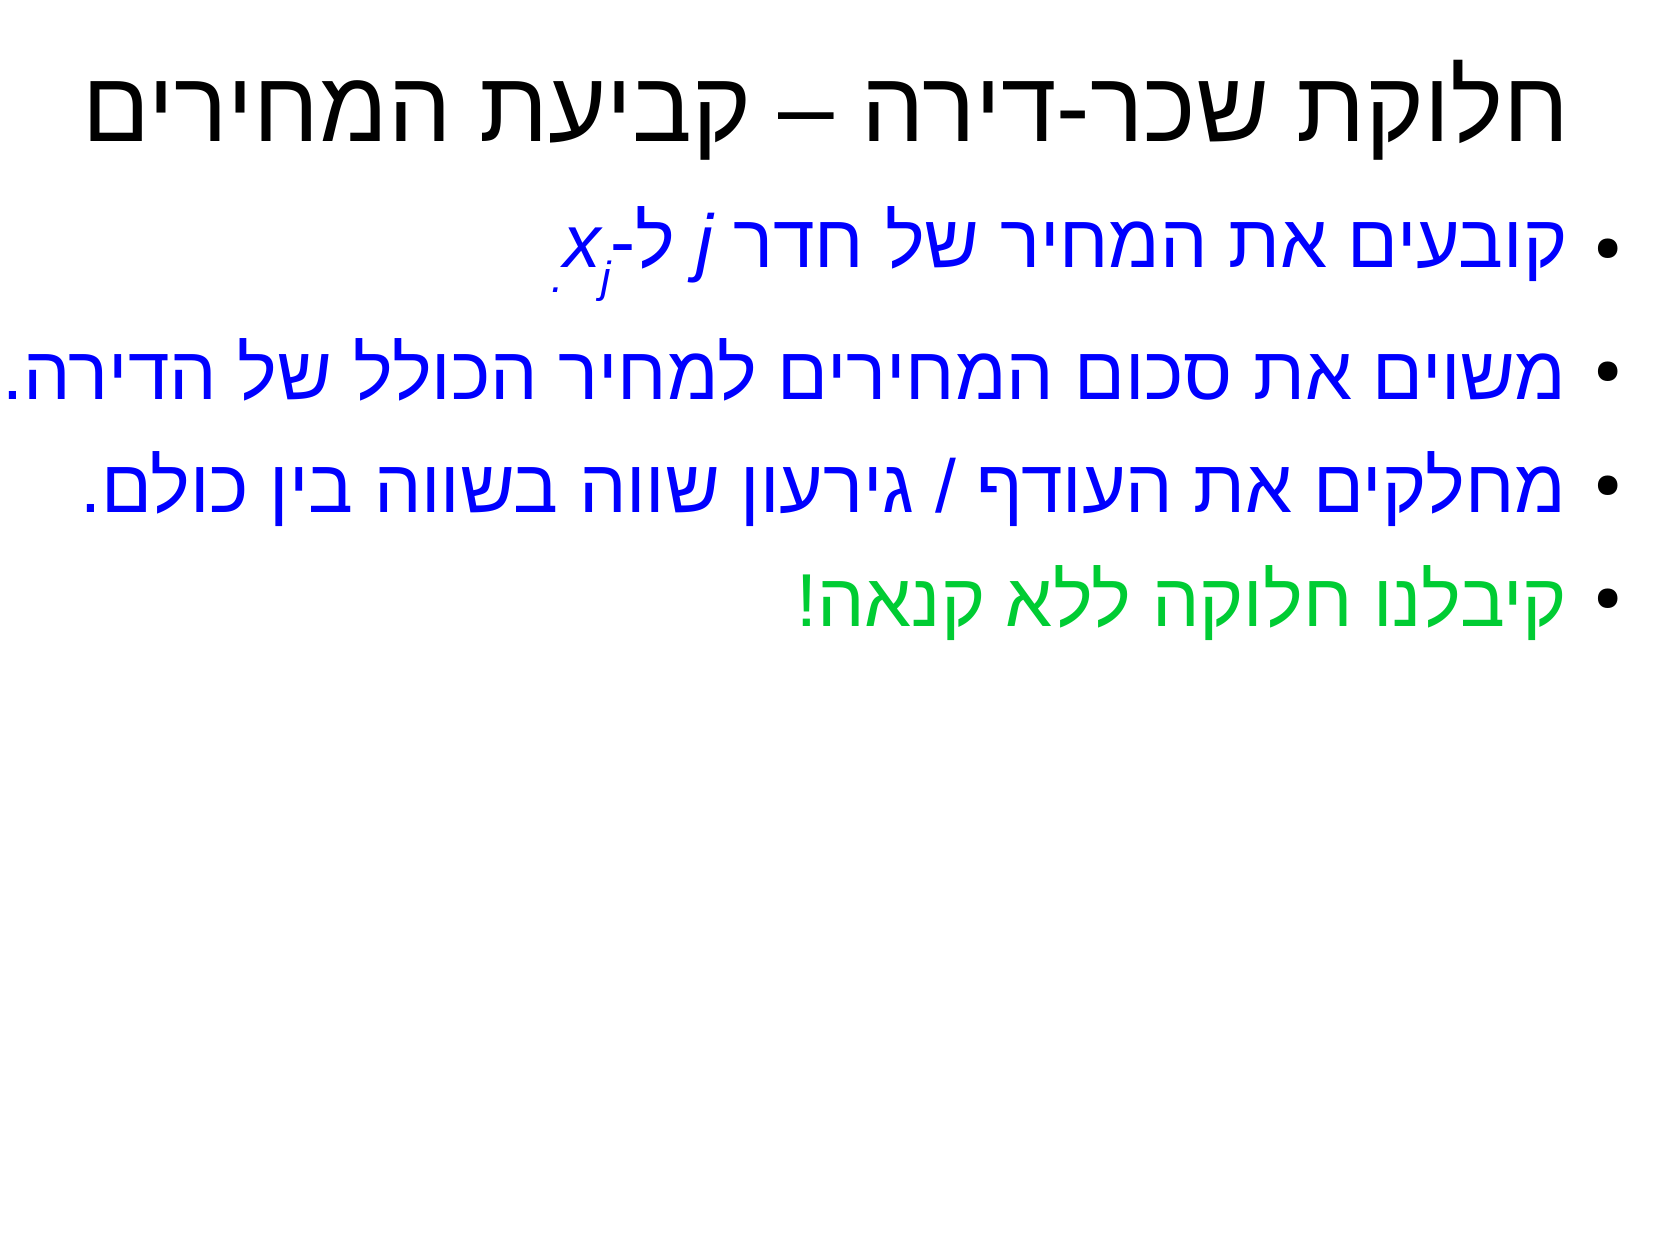

# חלוקת שכר-דירה – קביעת המחירים
קובעים את המחיר של חדר j ל-xj.
משוים את סכום המחירים למחיר הכולל של הדירה.
מחלקים את העודף / גירעון שווה בשווה בין כולם.
קיבלנו חלוקה ללא קנאה!